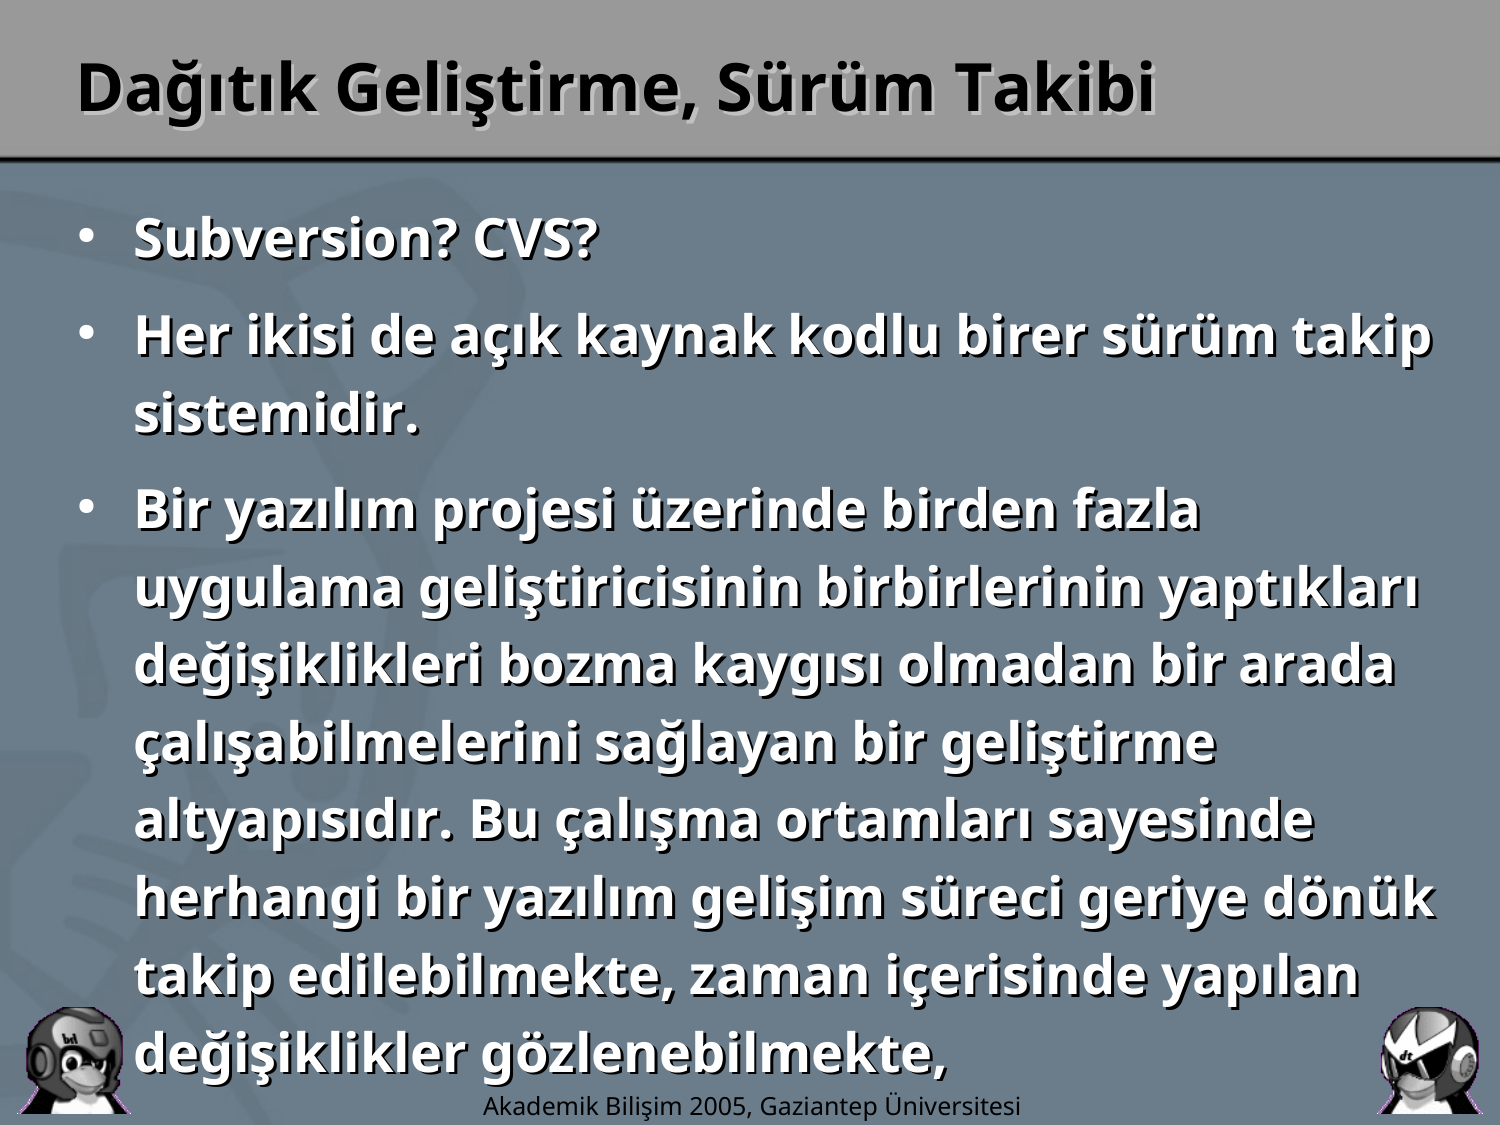

# Dağıtık Geliştirme, Sürüm Takibi
Subversion? CVS?
Her ikisi de açık kaynak kodlu birer sürüm takip sistemidir.
Bir yazılım projesi üzerinde birden fazla uygulama geliştiricisinin birbirlerinin yaptıkları değişiklikleri bozma kaygısı olmadan bir arada çalışabilmelerini sağlayan bir geliştirme altyapısıdır. Bu çalışma ortamları sayesinde herhangi bir yazılım gelişim süreci geriye dönük takip edilebilmekte, zaman içerisinde yapılan değişiklikler gözlenebilmekte,
 herhangi bir zamanki versiyona kolayca dönülebilmektedir.